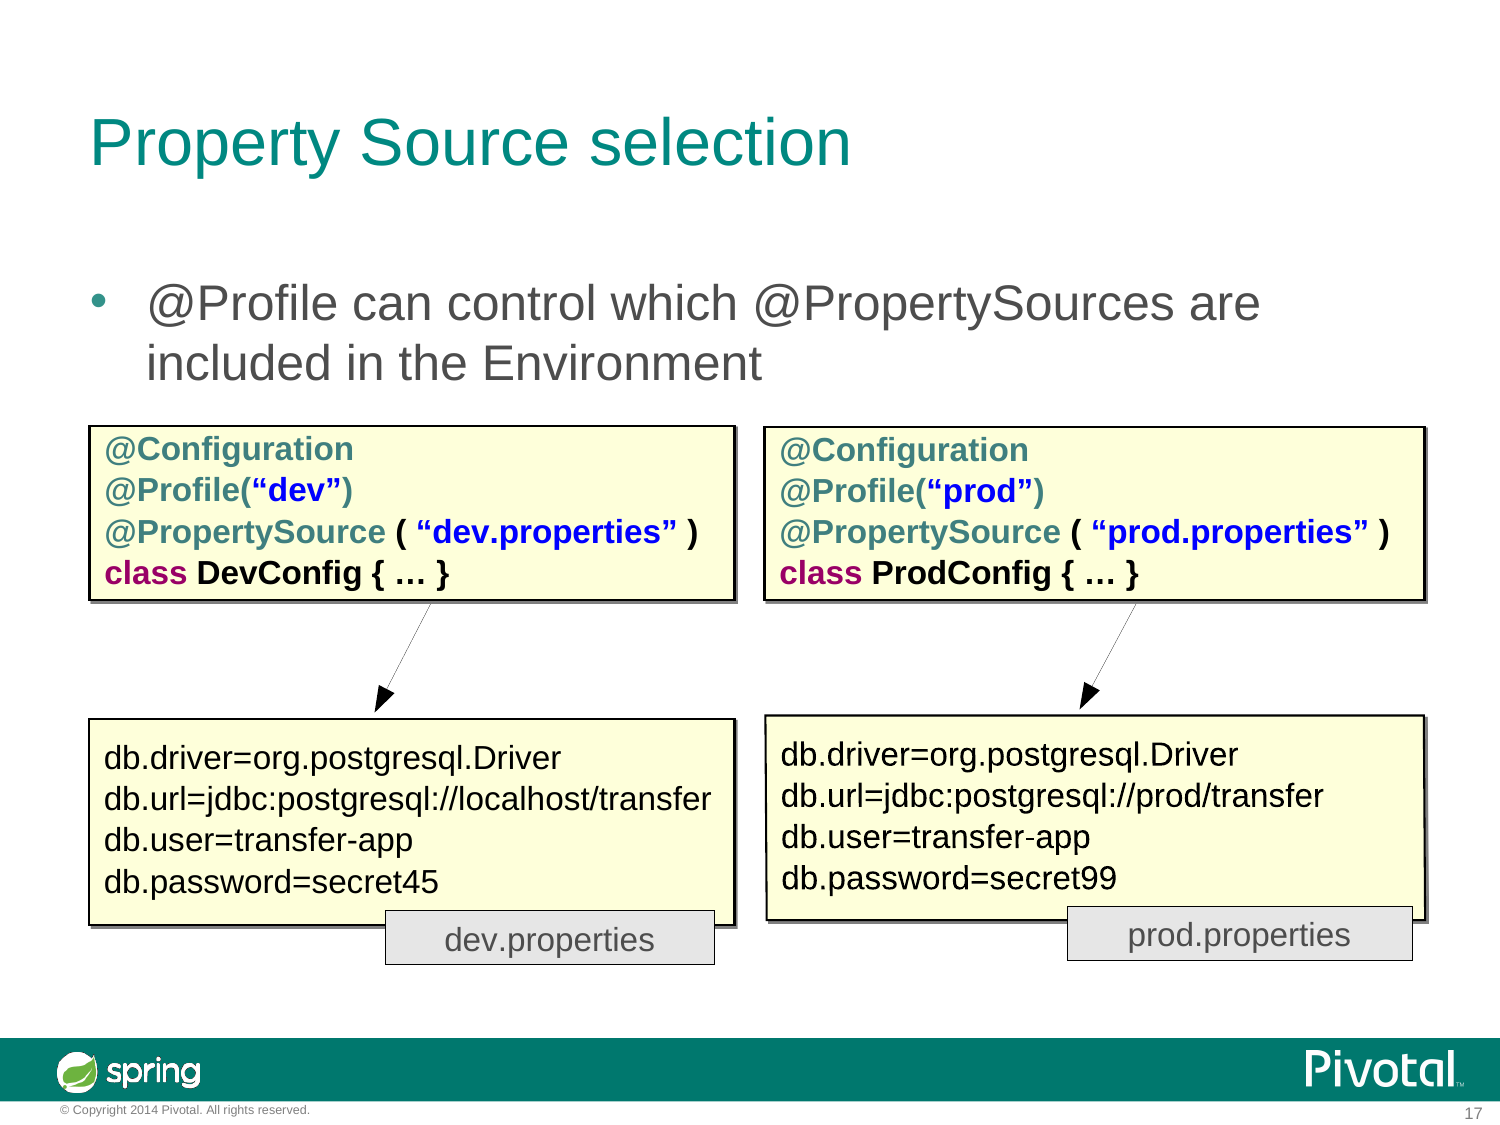

# Property Source selection
@Profile can control which @PropertySources are included in the Environment
@Configuration
@Profile(“dev”)
@PropertySource ( “dev.properties” )
class DevConfig { … }
@Configuration
@Profile(“prod”)
@PropertySource ( “prod.properties” )
class ProdConfig { … }
db.driver=org.postgresql.Driver
db.url=jdbc:postgresql://prod/transfer
db.user=transfer-app
db.password=secret99
db.driver=org.postgresql.Driver
db.url=jdbc:postgresql://localhost/transfer
db.user=transfer-app
db.password=secret45
prod.properties
dev.properties